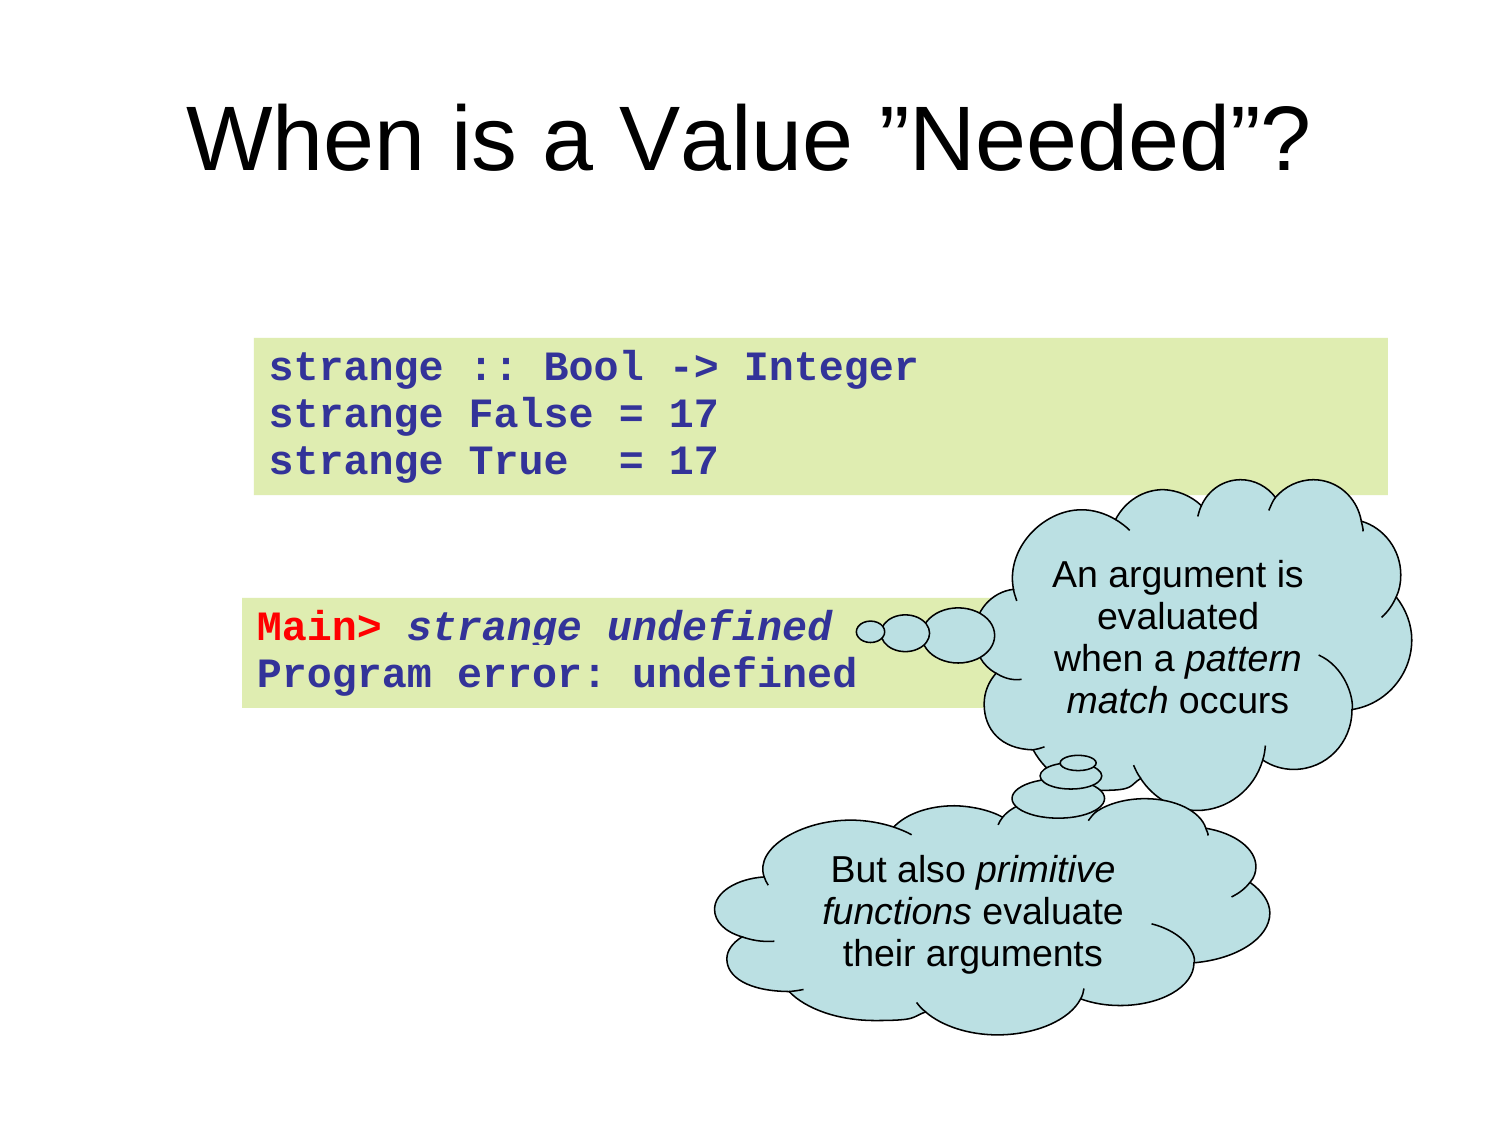

# When is a Value ”Needed”?
strange :: Bool -> Integer
strange False = 17
strange True = 17
An argument is evaluated when a pattern match occurs
Main> strange undefined
Program error: undefined
But also primitive functions evaluate their arguments